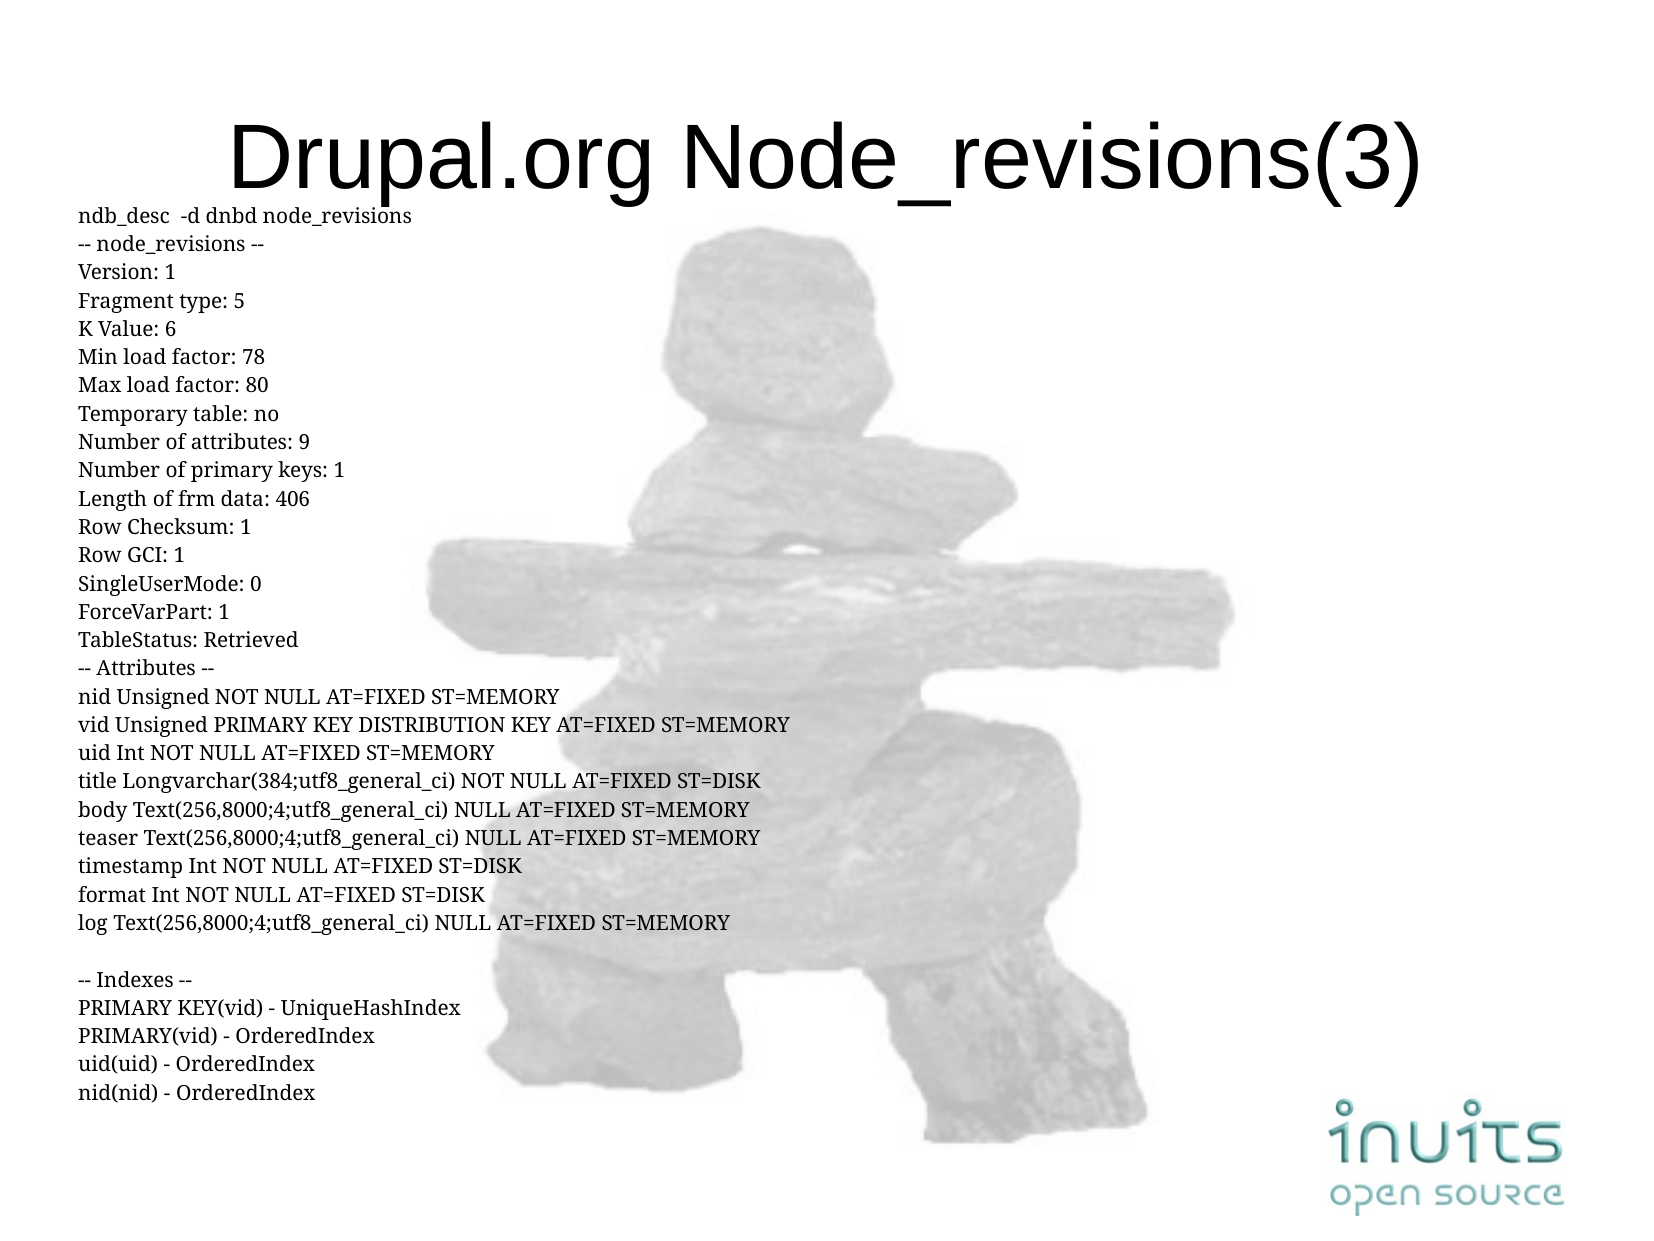

# Drupal.org Node_revisions(3)
ndb_desc -d dnbd node_revisions
-- node_revisions --
Version: 1
Fragment type: 5
K Value: 6
Min load factor: 78
Max load factor: 80
Temporary table: no
Number of attributes: 9
Number of primary keys: 1
Length of frm data: 406
Row Checksum: 1
Row GCI: 1
SingleUserMode: 0
ForceVarPart: 1
TableStatus: Retrieved
-- Attributes --
nid Unsigned NOT NULL AT=FIXED ST=MEMORY
vid Unsigned PRIMARY KEY DISTRIBUTION KEY AT=FIXED ST=MEMORY
uid Int NOT NULL AT=FIXED ST=MEMORY
title Longvarchar(384;utf8_general_ci) NOT NULL AT=FIXED ST=DISK
body Text(256,8000;4;utf8_general_ci) NULL AT=FIXED ST=MEMORY
teaser Text(256,8000;4;utf8_general_ci) NULL AT=FIXED ST=MEMORY
timestamp Int NOT NULL AT=FIXED ST=DISK
format Int NOT NULL AT=FIXED ST=DISK
log Text(256,8000;4;utf8_general_ci) NULL AT=FIXED ST=MEMORY
-- Indexes --
PRIMARY KEY(vid) - UniqueHashIndex
PRIMARY(vid) - OrderedIndex
uid(uid) - OrderedIndex
nid(nid) - OrderedIndex